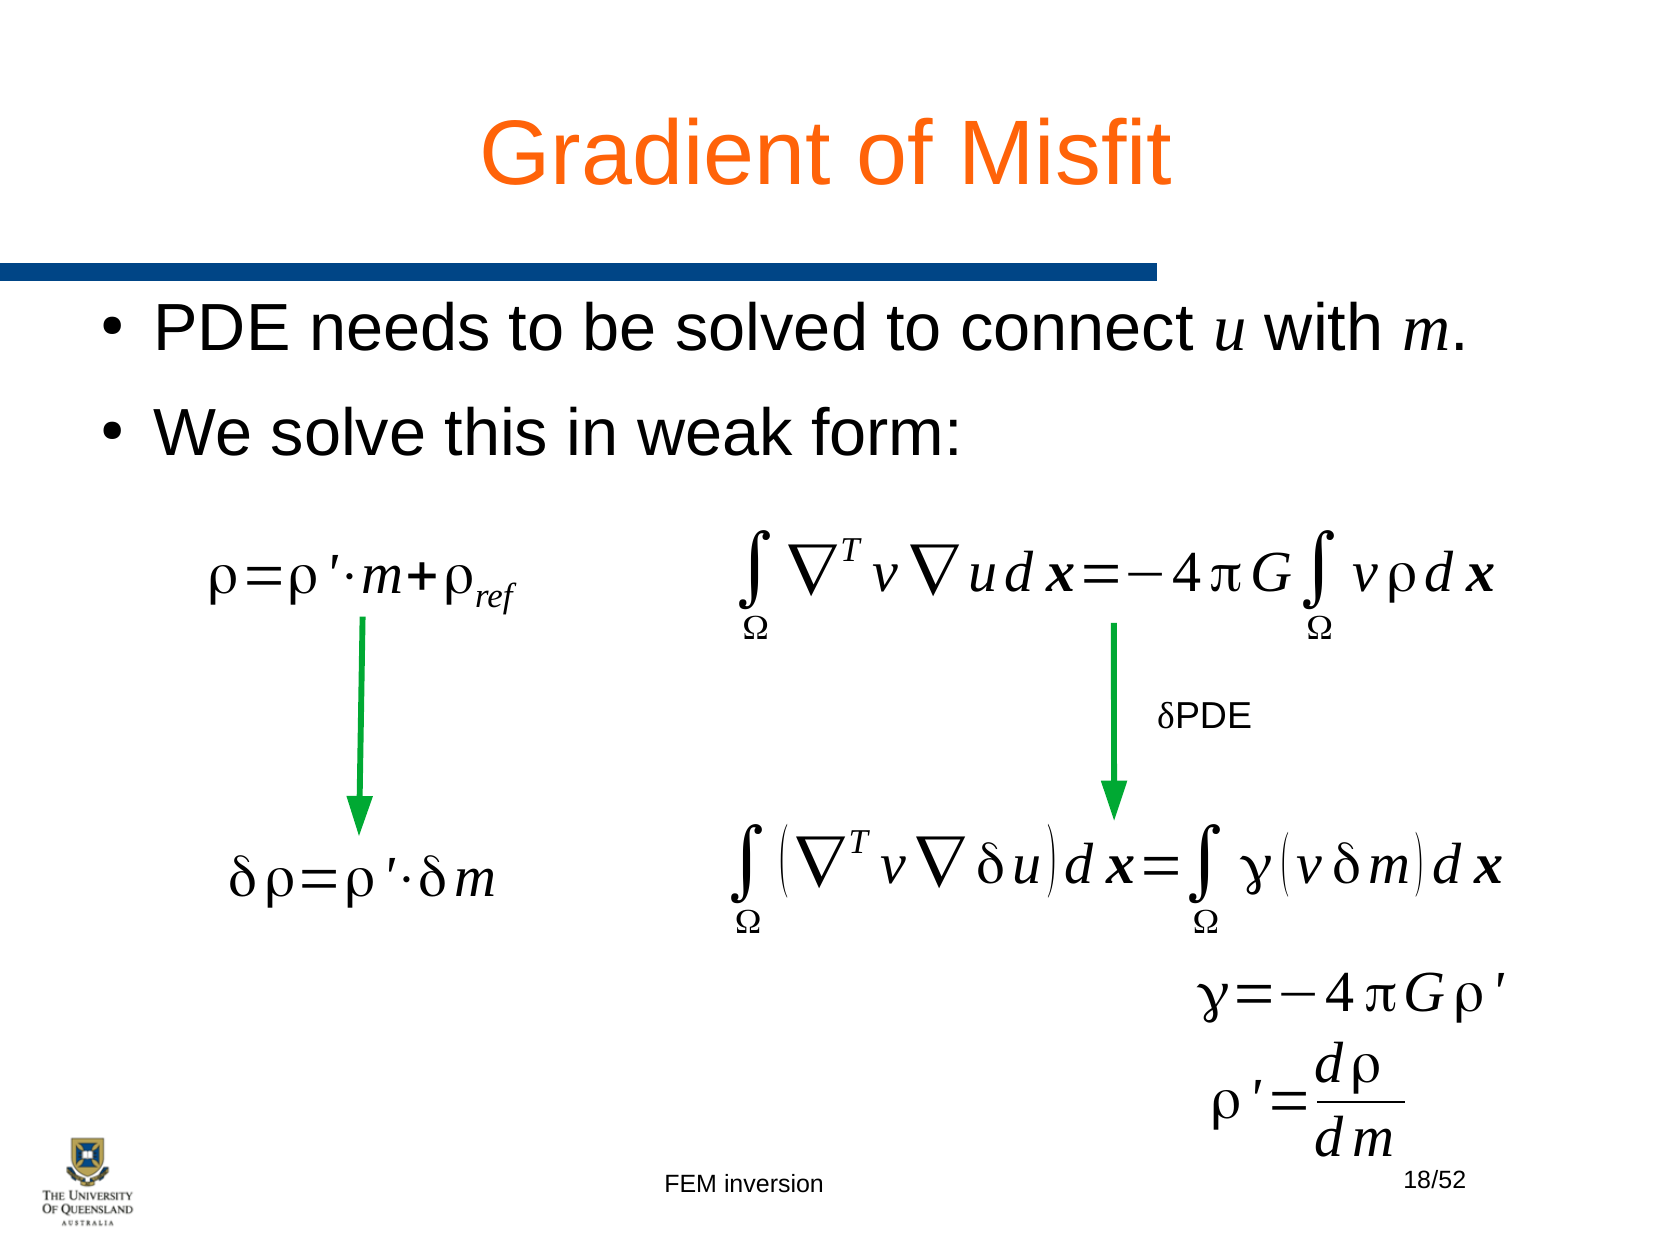

# Gradient of Misfit
PDE needs to be solved to connect u with m.
We solve this in weak form:
δPDE